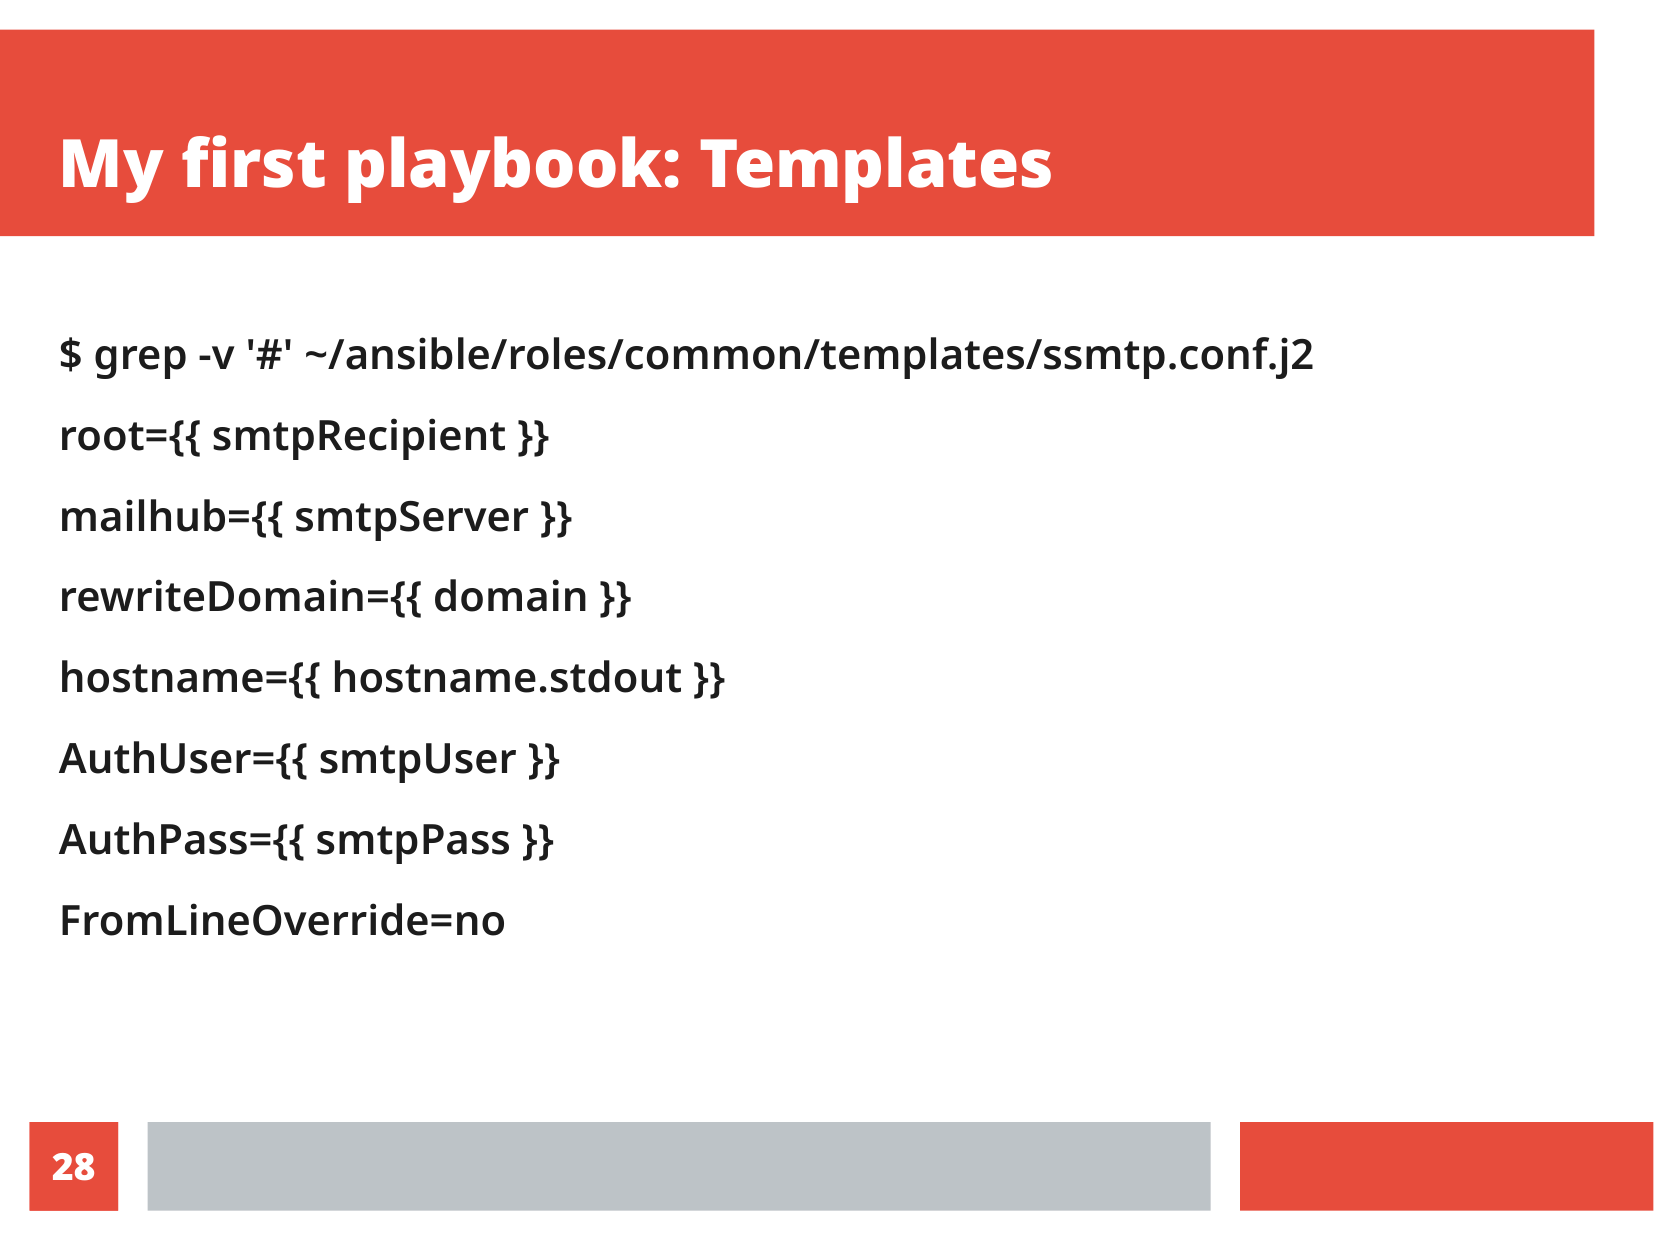

# My first playbook: Templates
$ grep -v '#' ~/ansible/roles/common/templates/ssmtp.conf.j2
root={{ smtpRecipient }}
mailhub={{ smtpServer }}
rewriteDomain={{ domain }}
hostname={{ hostname.stdout }}
AuthUser={{ smtpUser }}
AuthPass={{ smtpPass }}
FromLineOverride=no
28